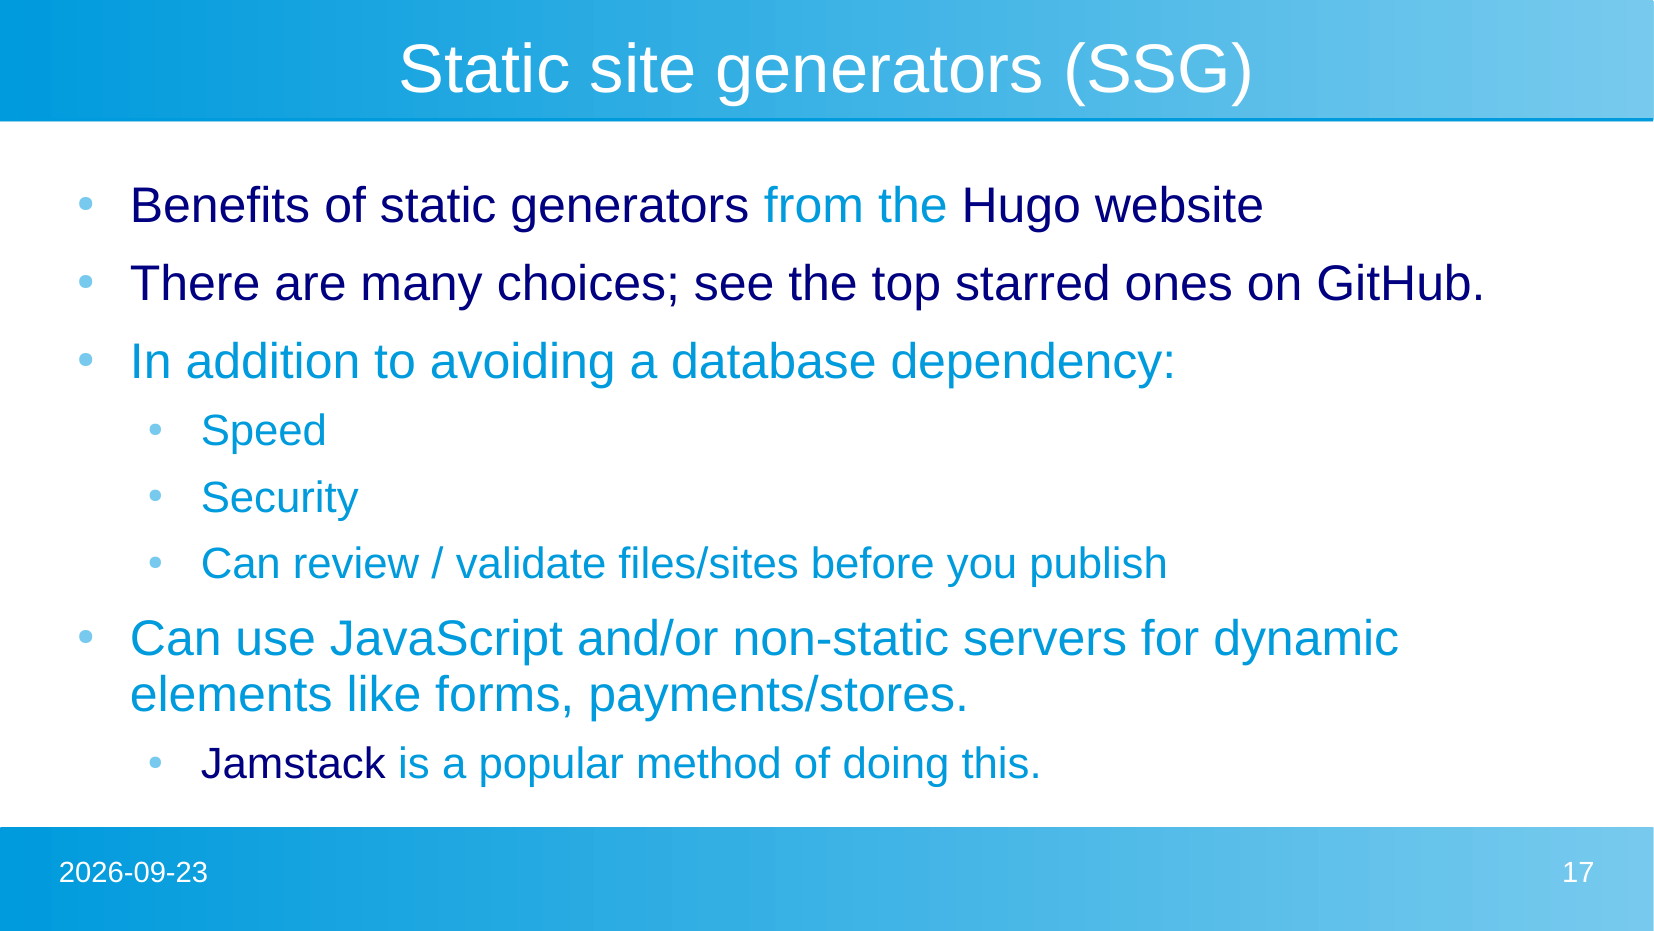

# Static site generators (SSG)
Benefits of static generators from the Hugo website
There are many choices; see the top starred ones on GitHub.
In addition to avoiding a database dependency:
Speed
Security
Can review / validate files/sites before you publish
Can use JavaScript and/or non-static servers for dynamic elements like forms, payments/stores.
Jamstack is a popular method of doing this.
17